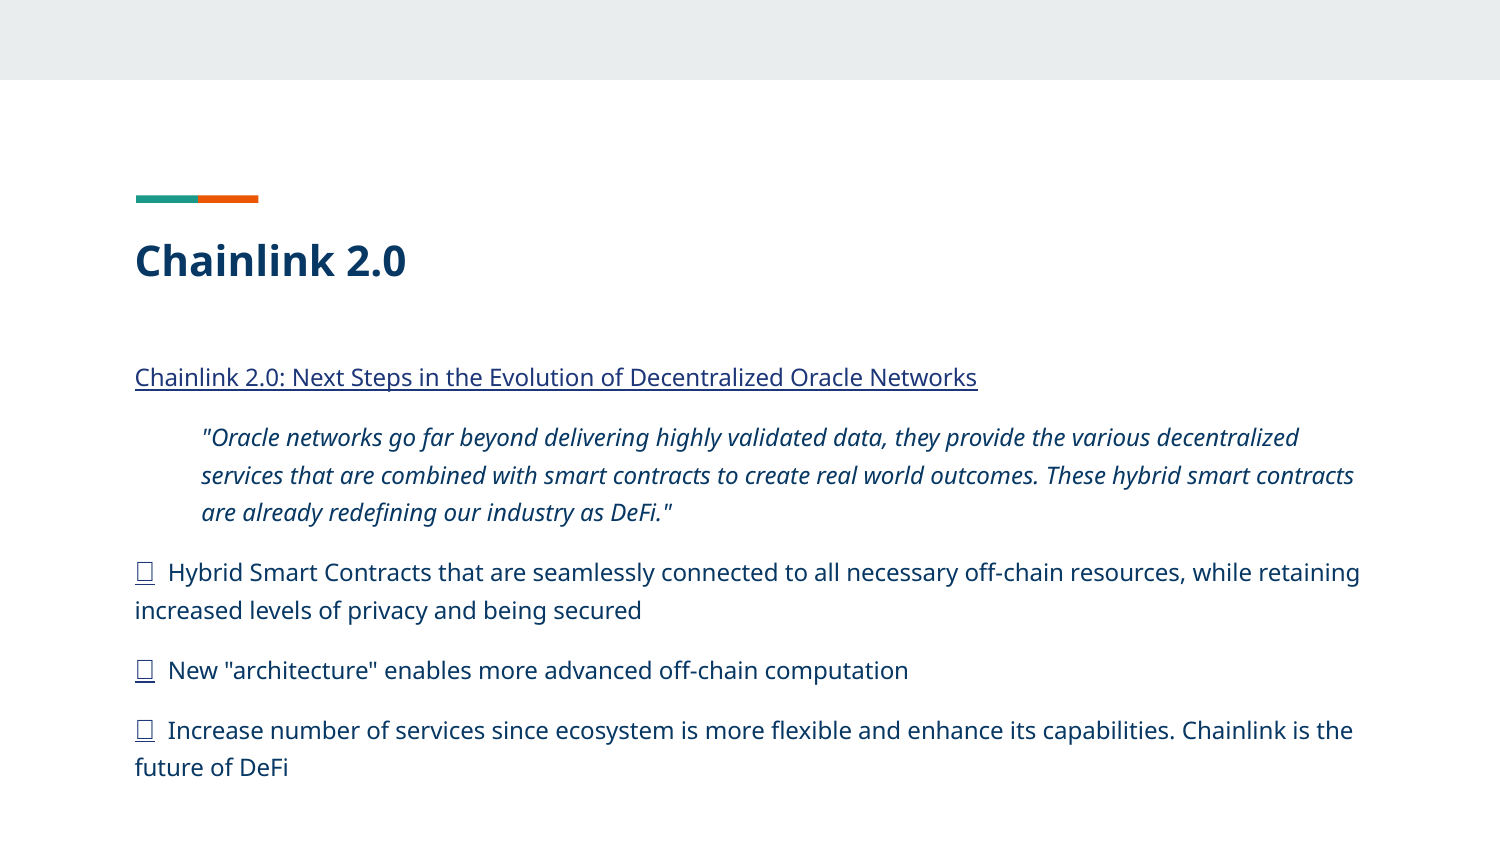

# Chainlink 2.0
Chainlink 2.0: Next Steps in the Evolution of Decentralized Oracle Networks
"Oracle networks go far beyond delivering highly validated data, they provide the various decentralized services that are combined with smart contracts to create real world outcomes. These hybrid smart contracts are already redefining our industry as DeFi."
🔥 Hybrid Smart Contracts that are seamlessly connected to all necessary off-chain resources, while retaining increased levels of privacy and being secured
🔥 New "architecture" enables more advanced off-chain computation
🔥 Increase number of services since ecosystem is more flexible and enhance its capabilities. Chainlink is the future of DeFi